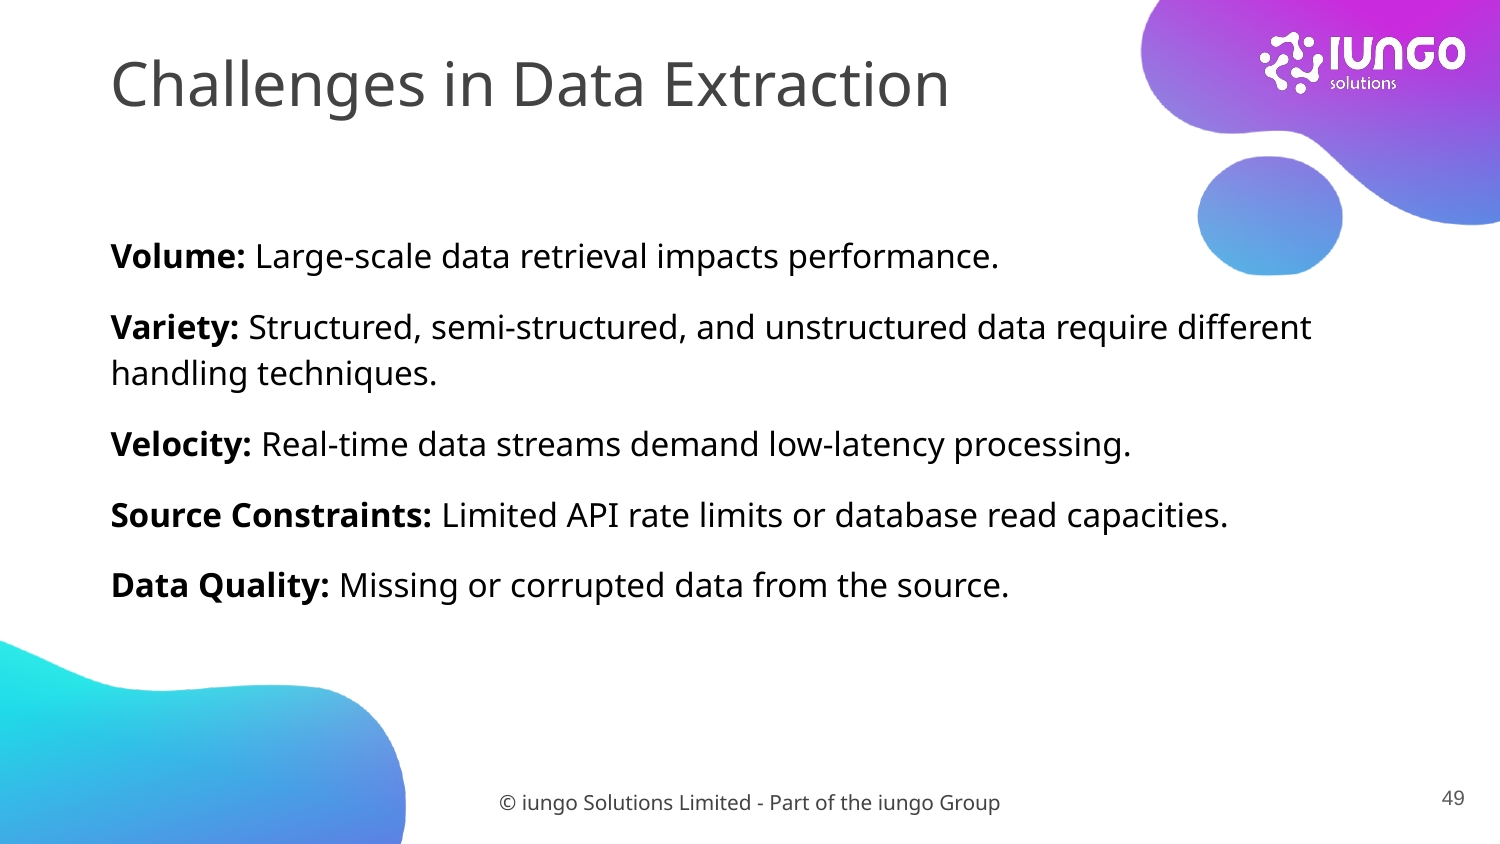

# Challenges in Data Extraction
Volume: Large-scale data retrieval impacts performance.
Variety: Structured, semi-structured, and unstructured data require different handling techniques.
Velocity: Real-time data streams demand low-latency processing.
Source Constraints: Limited API rate limits or database read capacities.
Data Quality: Missing or corrupted data from the source.